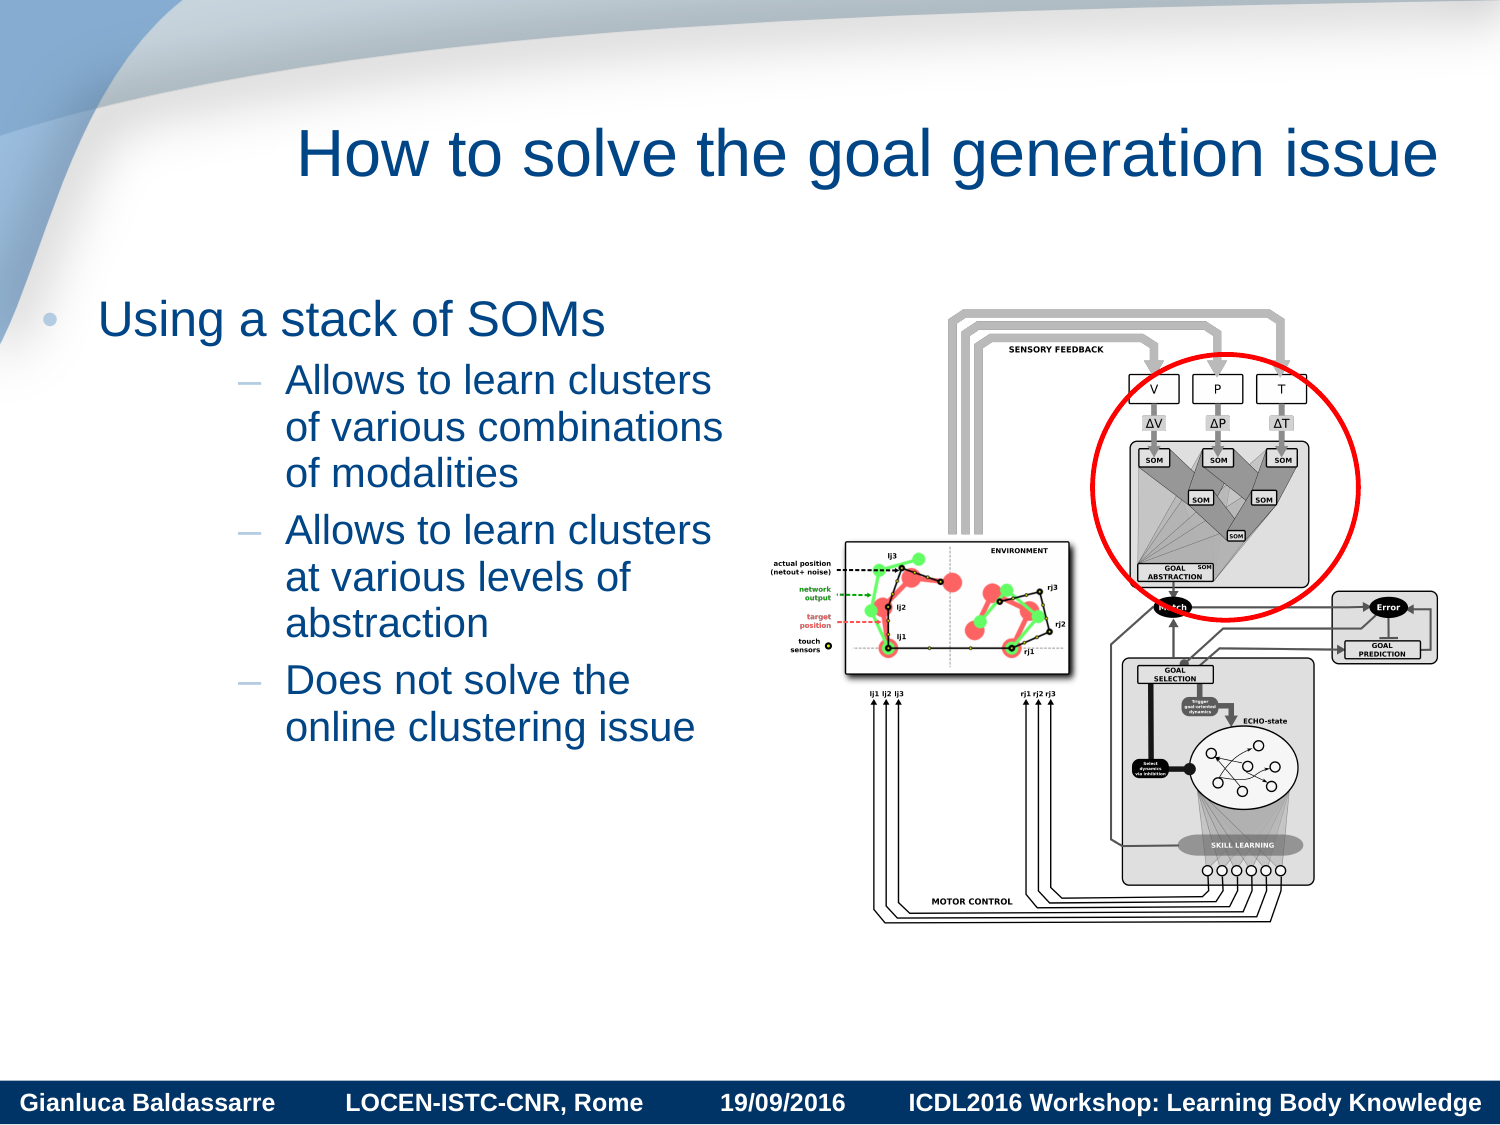

How to solve the goal generation issue
# Using a stack of SOMs
Allows to learn clusters of various combinations of modalities
Allows to learn clusters at various levels of abstraction
Does not solve the online clustering issue